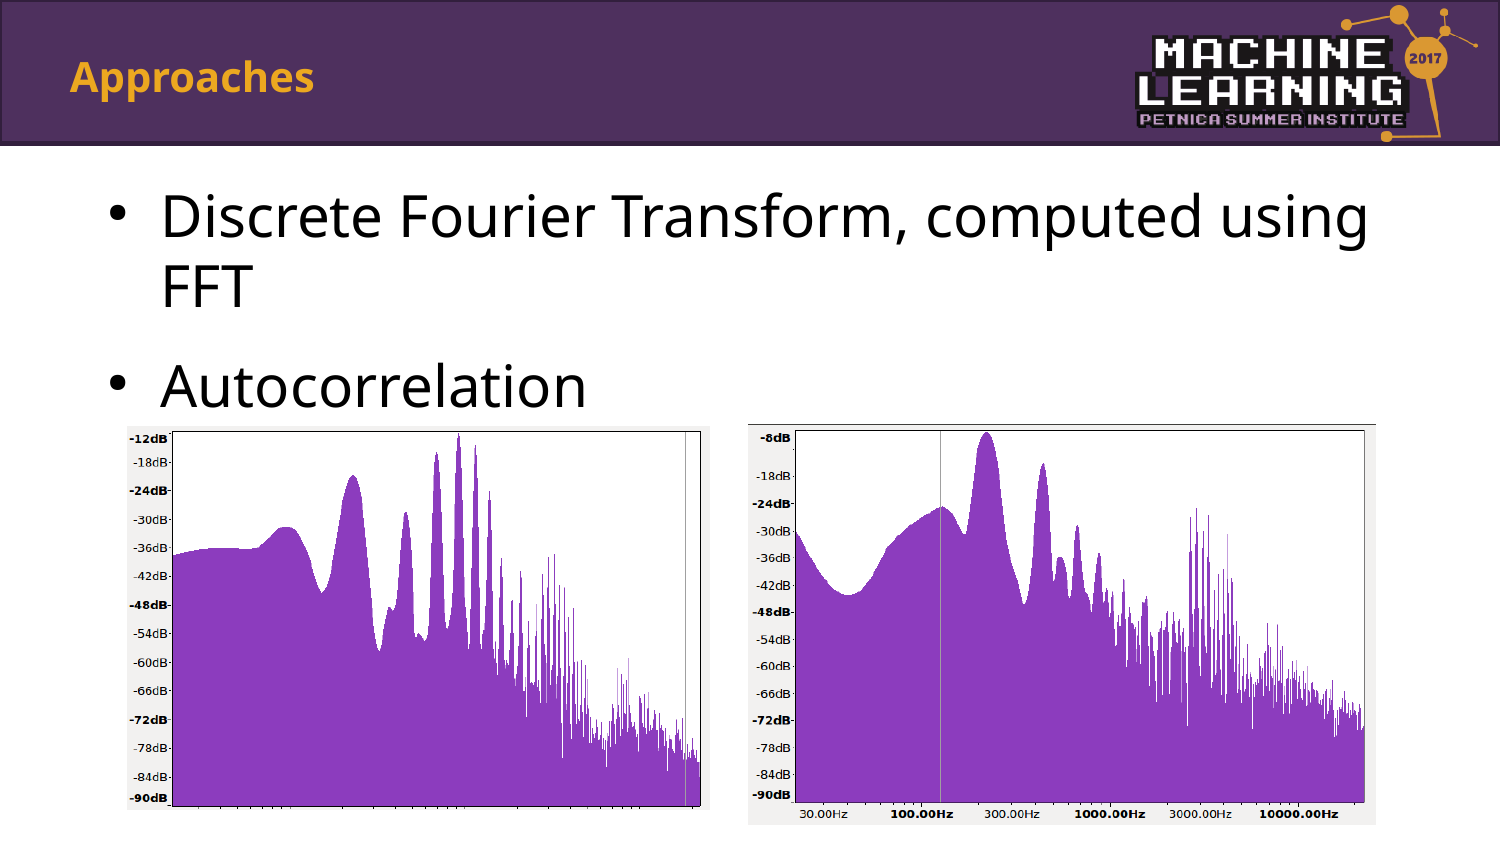

Approaches
# Discrete Fourier Transform, computed using FFT
Autocorrelation